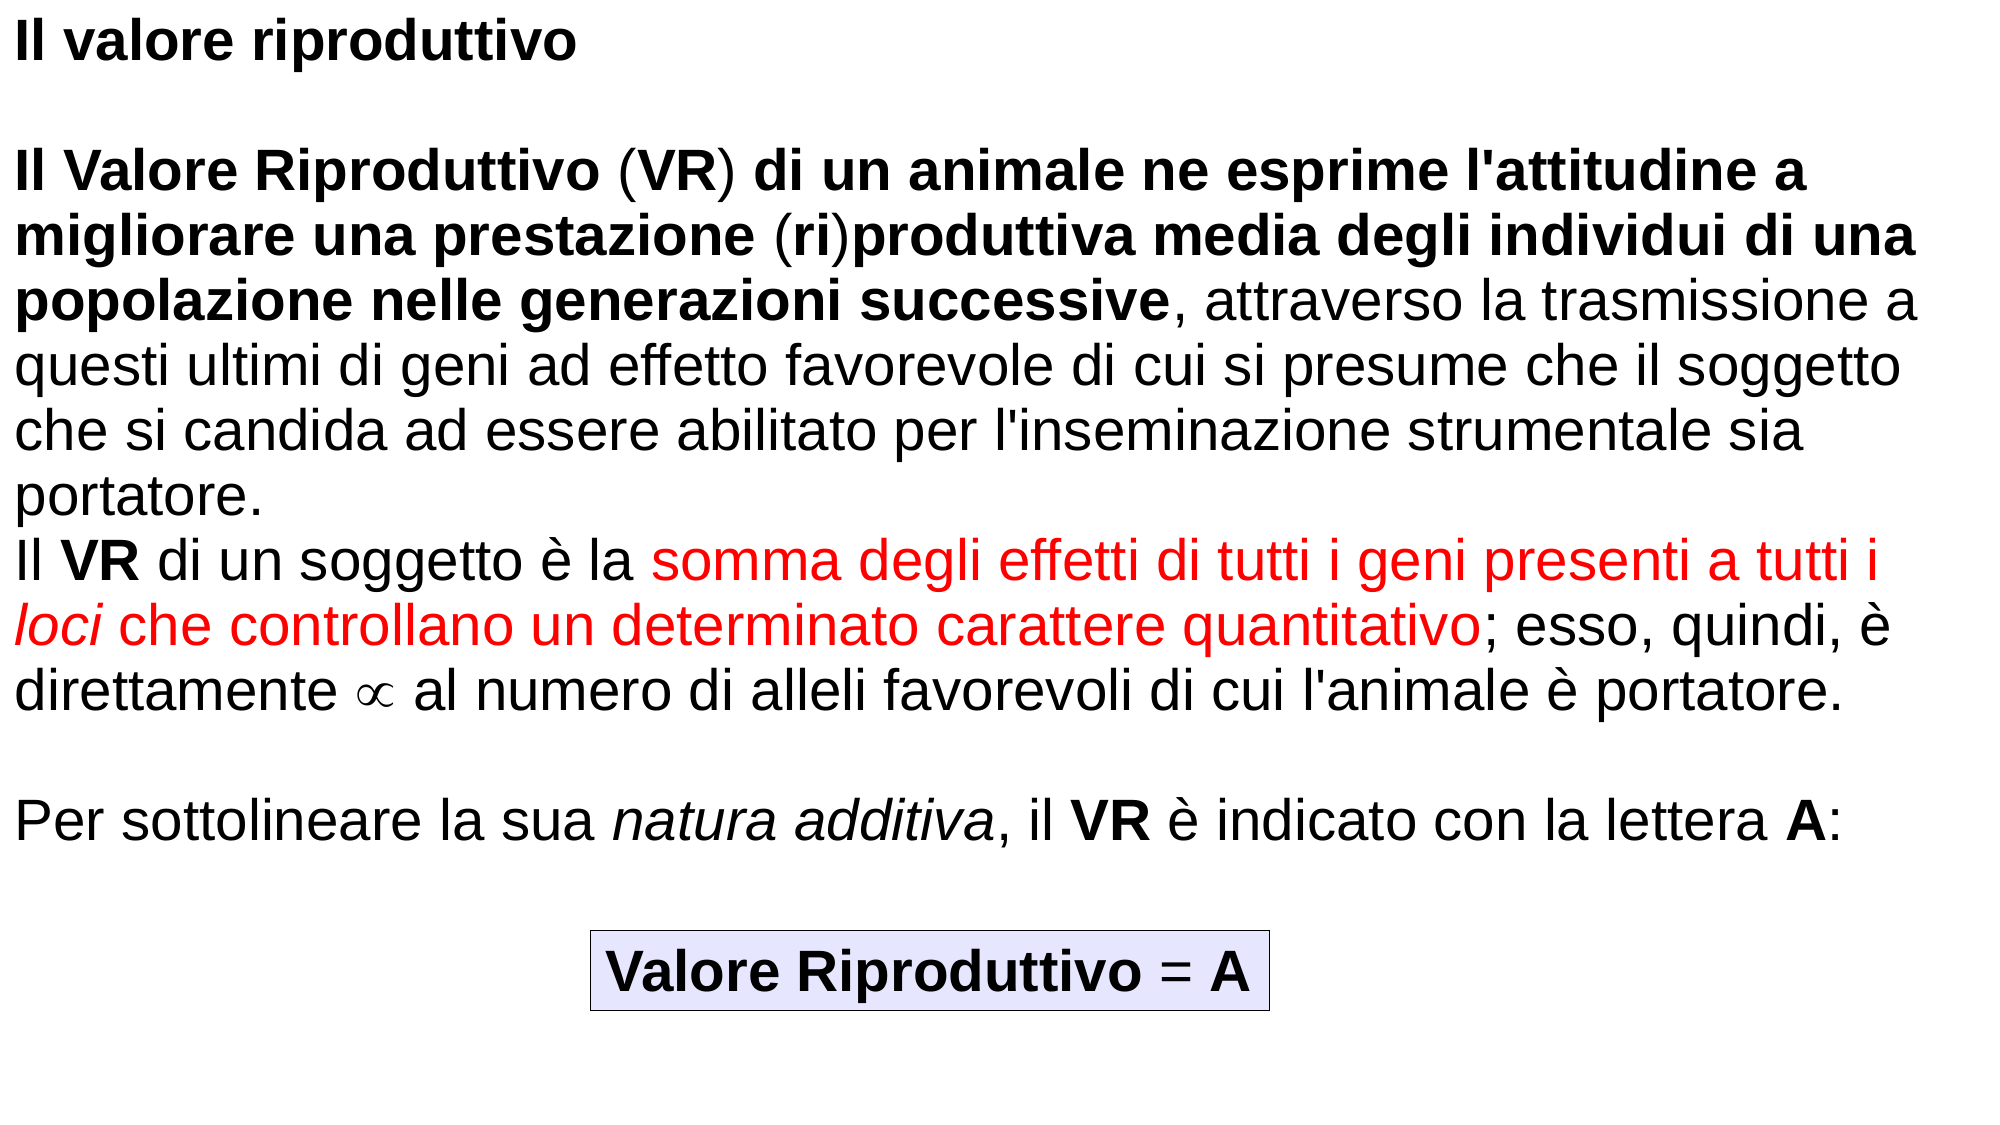

Il valore riproduttivo
Il Valore Riproduttivo (VR) di un animale ne esprime l'attitudine a migliorare una prestazione (ri)produttiva media degli individui di una popolazione nelle generazioni successive, attraverso la trasmissione a questi ultimi di geni ad effetto favorevole di cui si presume che il soggetto che si candida ad essere abilitato per l'inseminazione strumentale sia portatore.
Il VR di un soggetto è la somma degli effetti di tutti i geni presenti a tutti i loci che controllano un determinato carattere quantitativo; esso, quindi, è direttamente ∝ al numero di alleli favorevoli di cui l'animale è portatore.
Per sottolineare la sua natura additiva, il VR è indicato con la lettera A:
Valore Riproduttivo = A